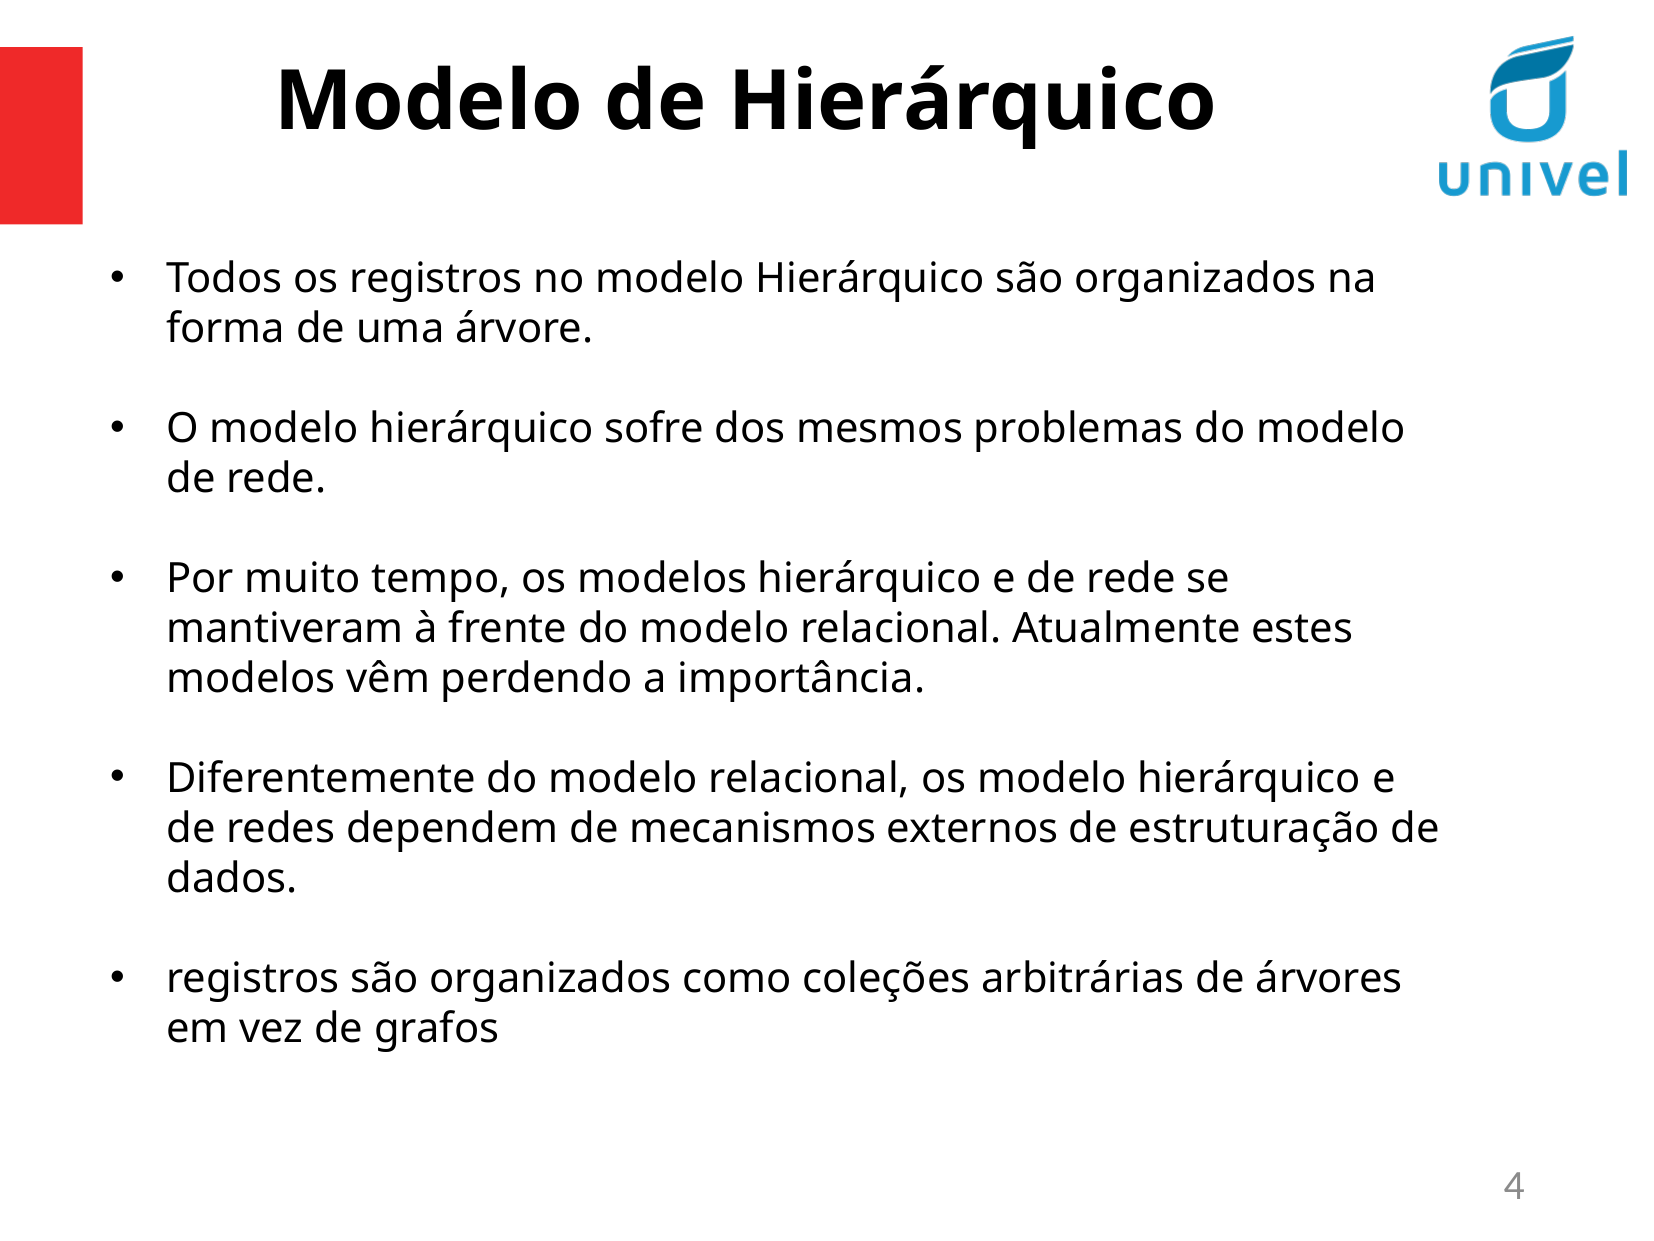

# Modelo de Hierárquico
Todos os registros no modelo Hierárquico são organizados na forma de uma árvore.
O modelo hierárquico sofre dos mesmos problemas do modelo de rede.
Por muito tempo, os modelos hierárquico e de rede se mantiveram à frente do modelo relacional. Atualmente estes modelos vêm perdendo a importância.
Diferentemente do modelo relacional, os modelo hierárquico e de redes dependem de mecanismos externos de estruturação de dados.
registros são organizados como coleções arbitrárias de árvores em vez de grafos